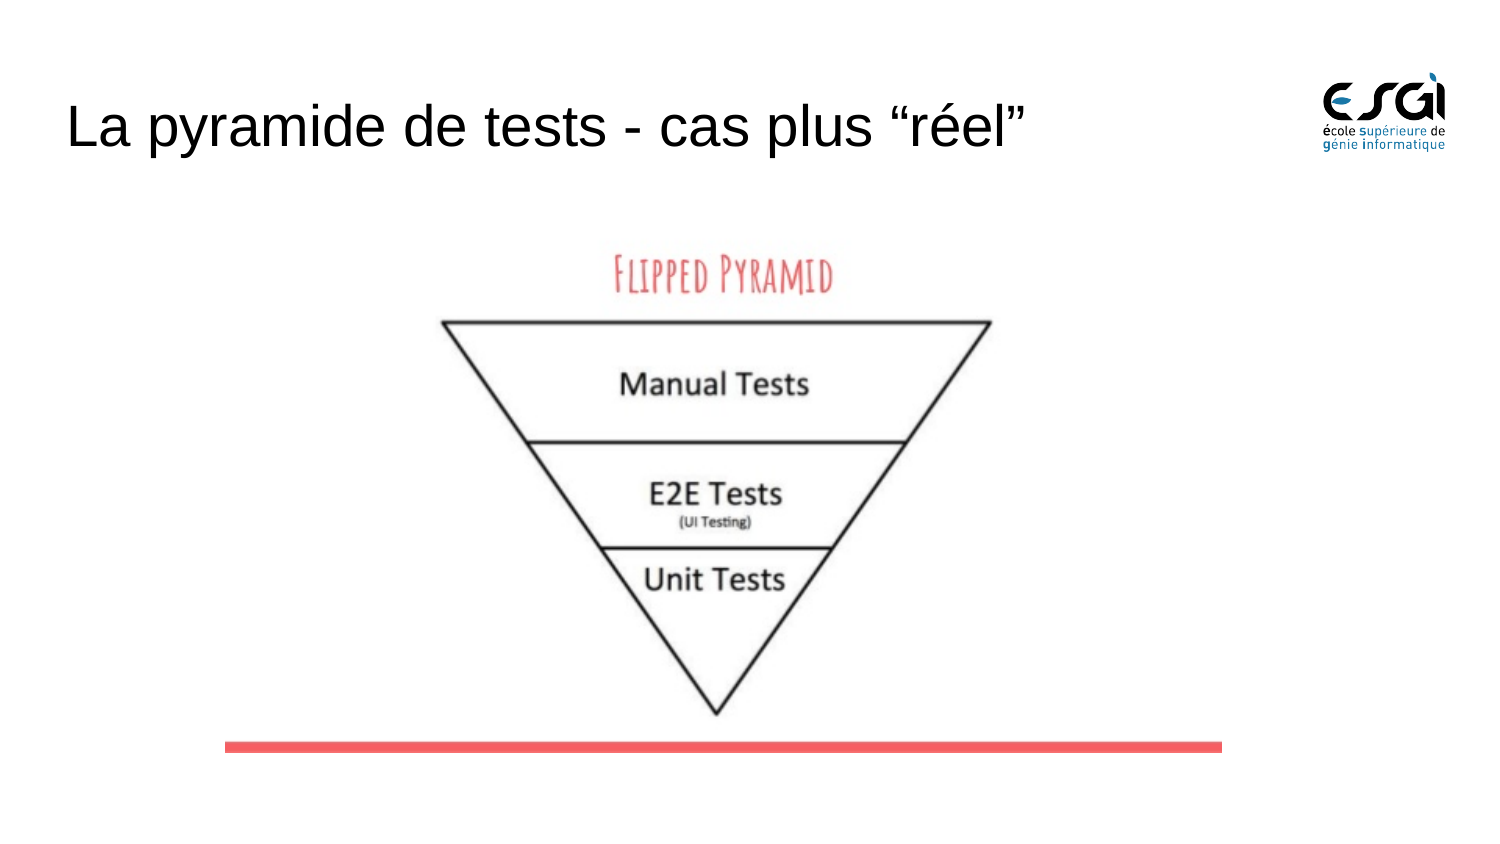

# La pyramide de tests - cas plus “réel”